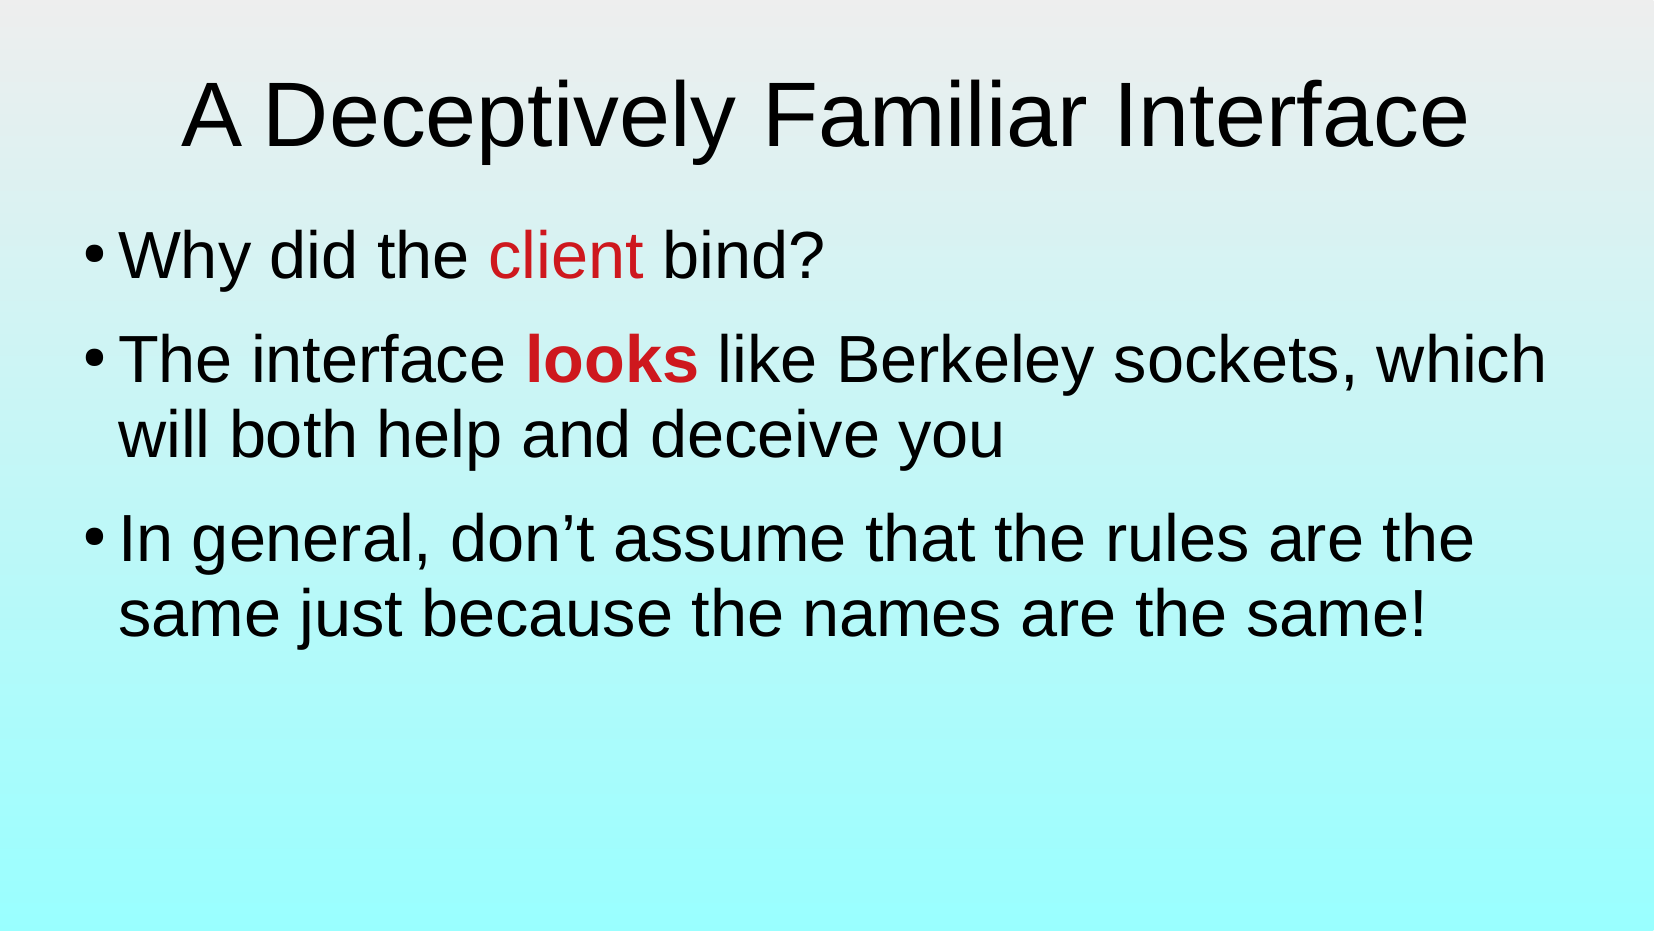

# A Deceptively Familiar Interface
Why did the client bind?
The interface looks like Berkeley sockets, which will both help and deceive you
In general, don’t assume that the rules are the same just because the names are the same!